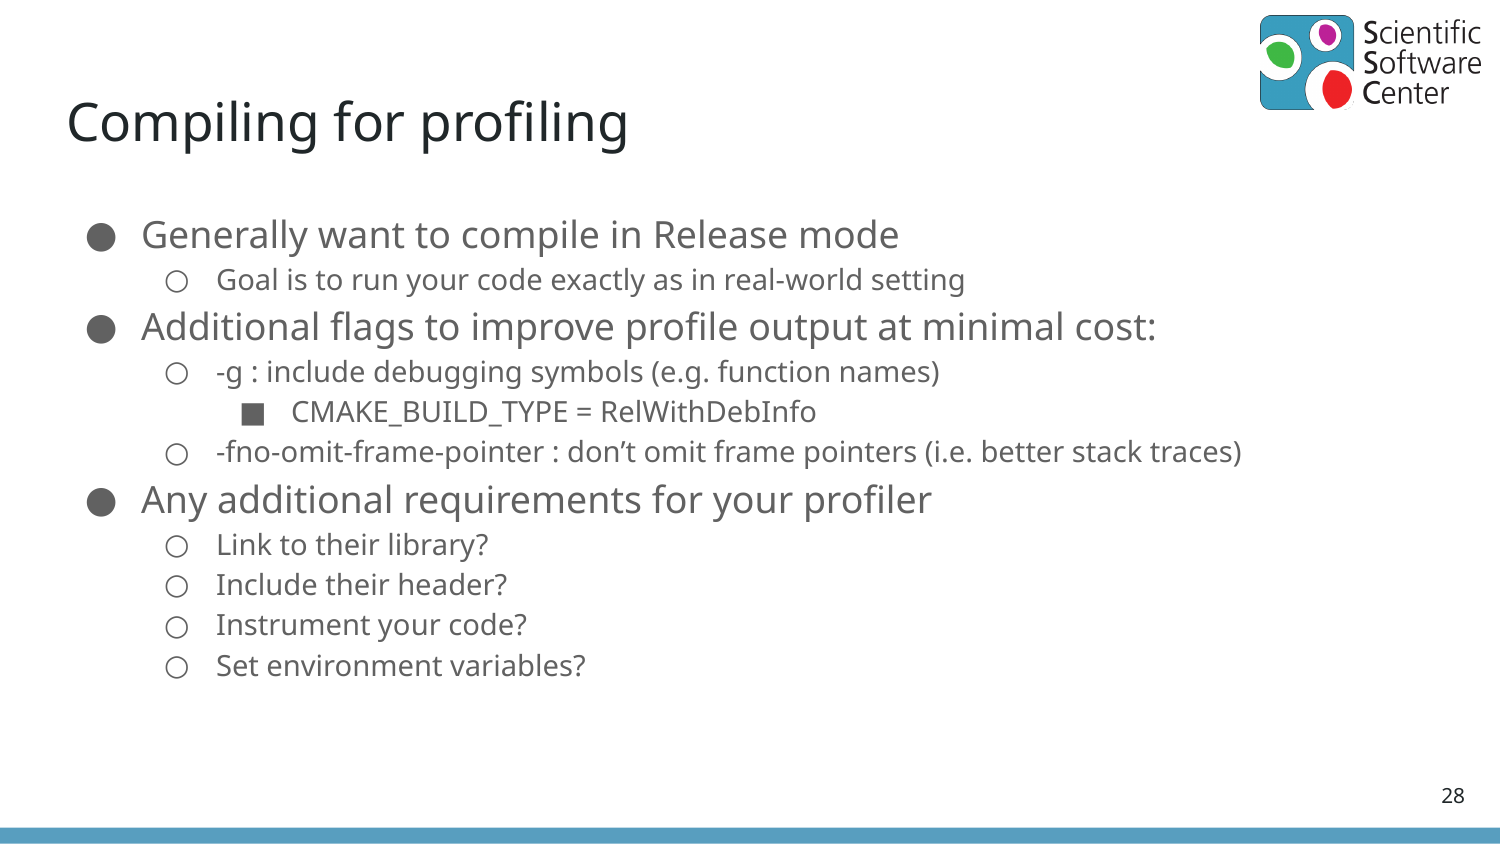

# Compiling for profiling
Generally want to compile in Release mode
Goal is to run your code exactly as in real-world setting
Additional flags to improve profile output at minimal cost:
-g : include debugging symbols (e.g. function names)
CMAKE_BUILD_TYPE = RelWithDebInfo
-fno-omit-frame-pointer : don’t omit frame pointers (i.e. better stack traces)
Any additional requirements for your profiler
Link to their library?
Include their header?
Instrument your code?
Set environment variables?